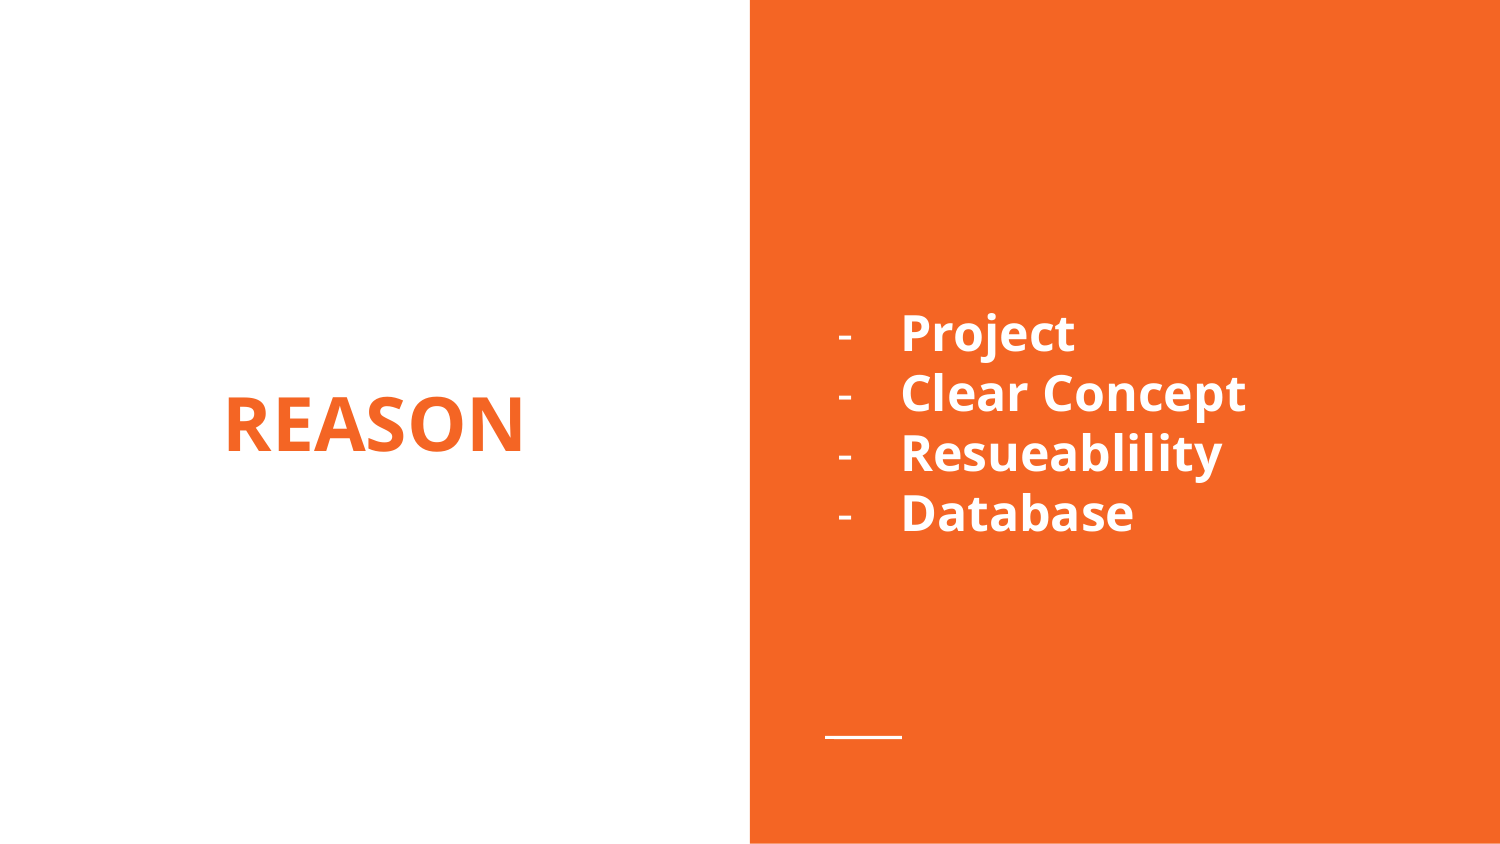

Project
Clear Concept
Resueablility
Database
# REASON